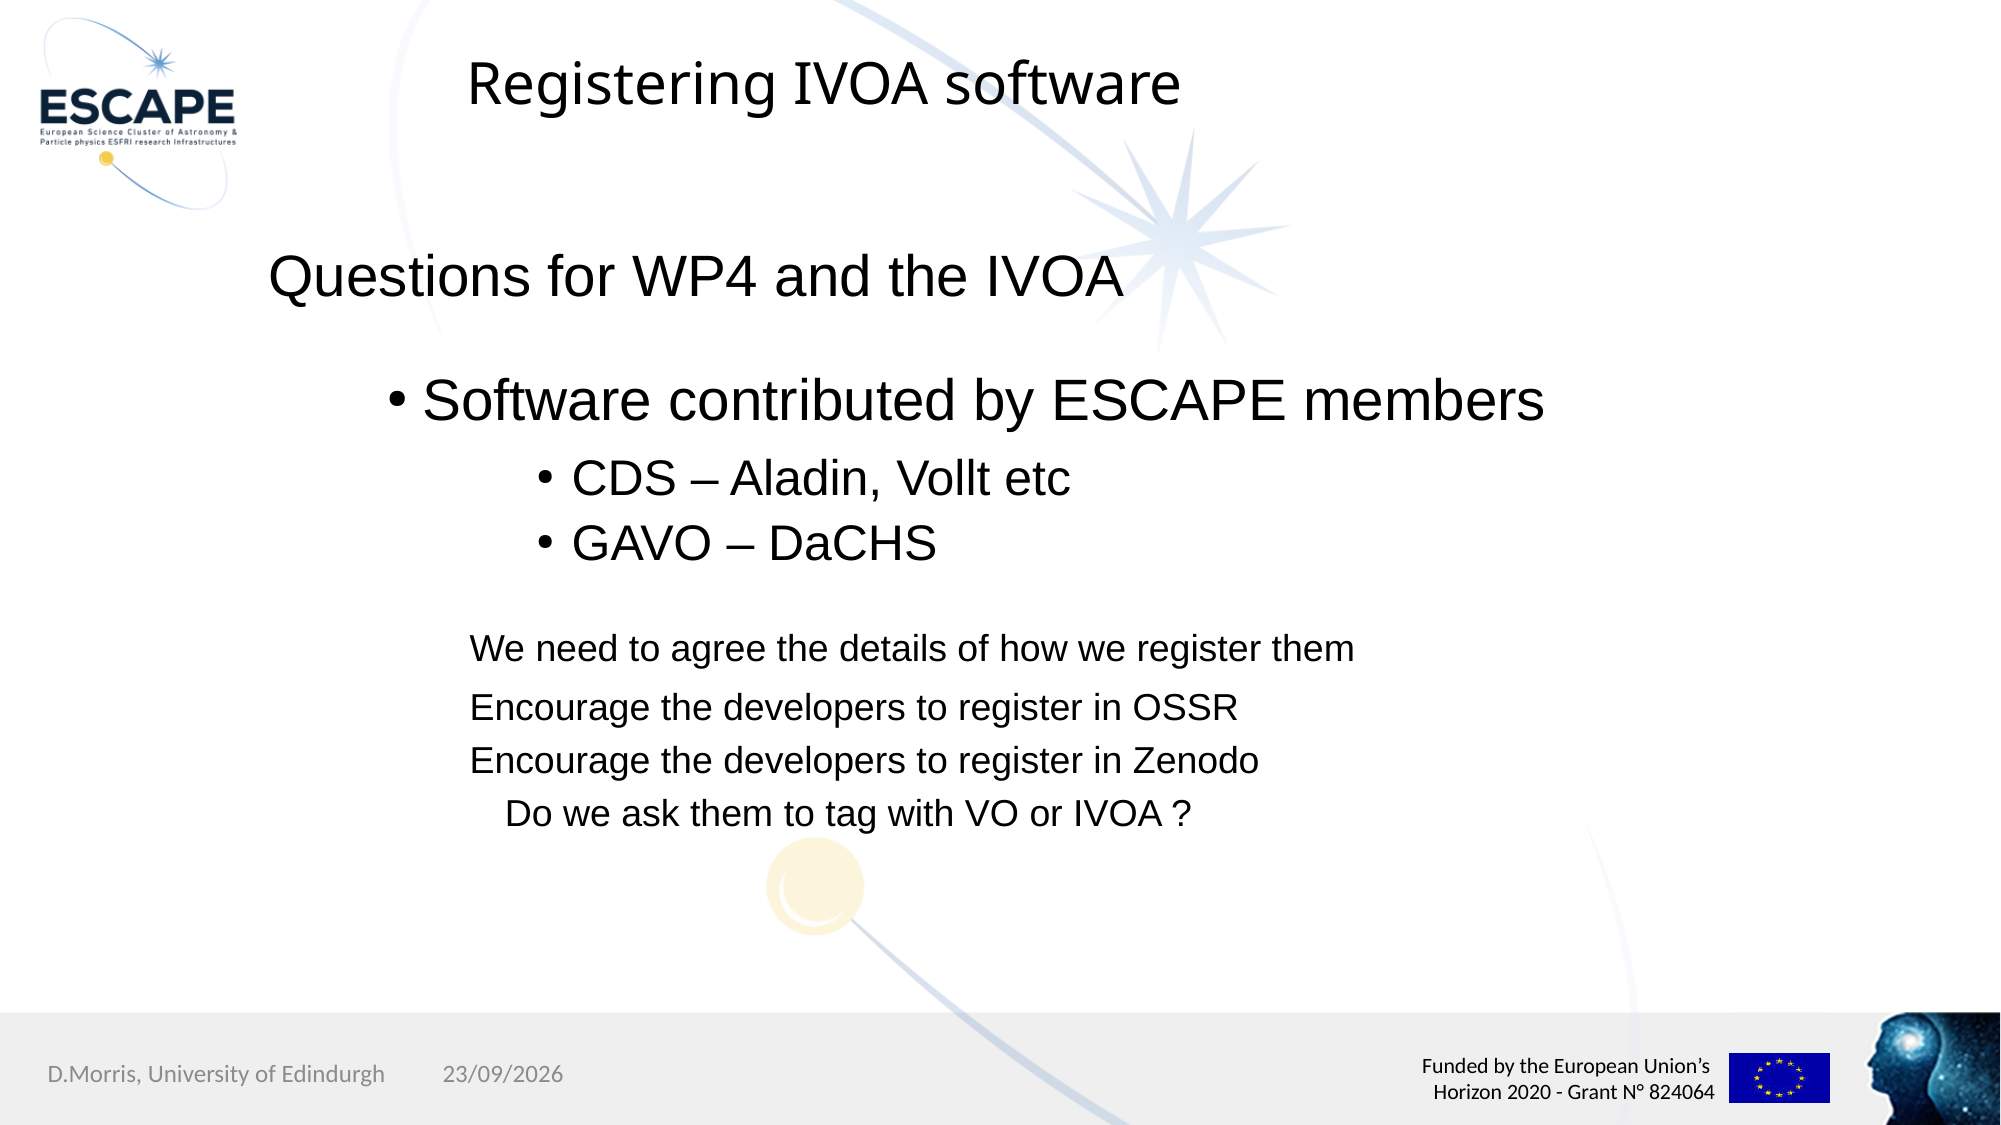

# Registering IVOA software
Questions for WP4 and the IVOA
Software contributed by ESCAPE members
CDS – Aladin, Vollt etc
GAVO – DaCHS
We need to agree the details of how we register them
Encourage the developers to register in OSSR
Encourage the developers to register in Zenodo
Do we ask them to tag with VO or IVOA ?
D.Morris, University of Edindurgh